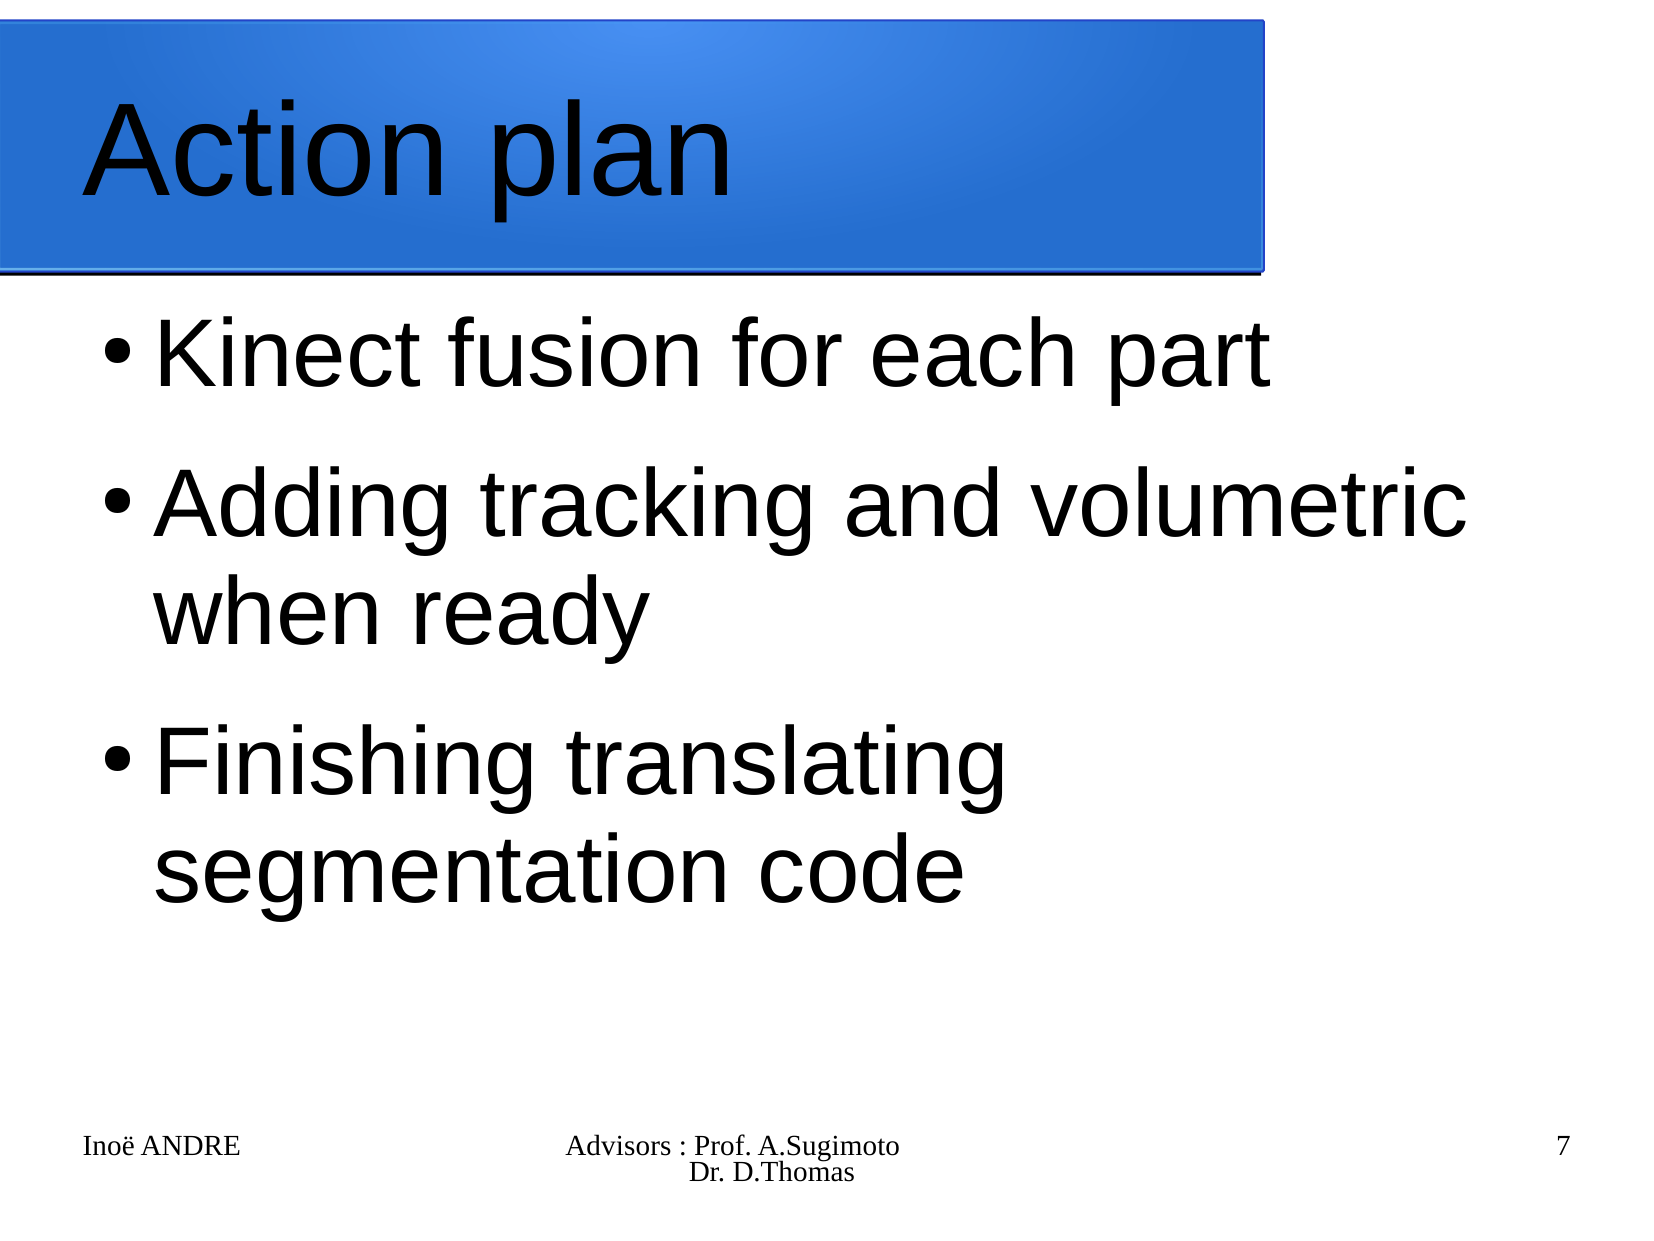

# Action plan
Kinect fusion for each part
Adding tracking and volumetric when ready
Finishing translating segmentation code
Inoë ANDRE
Advisors : Prof. A.Sugimoto Dr. D.Thomas
7